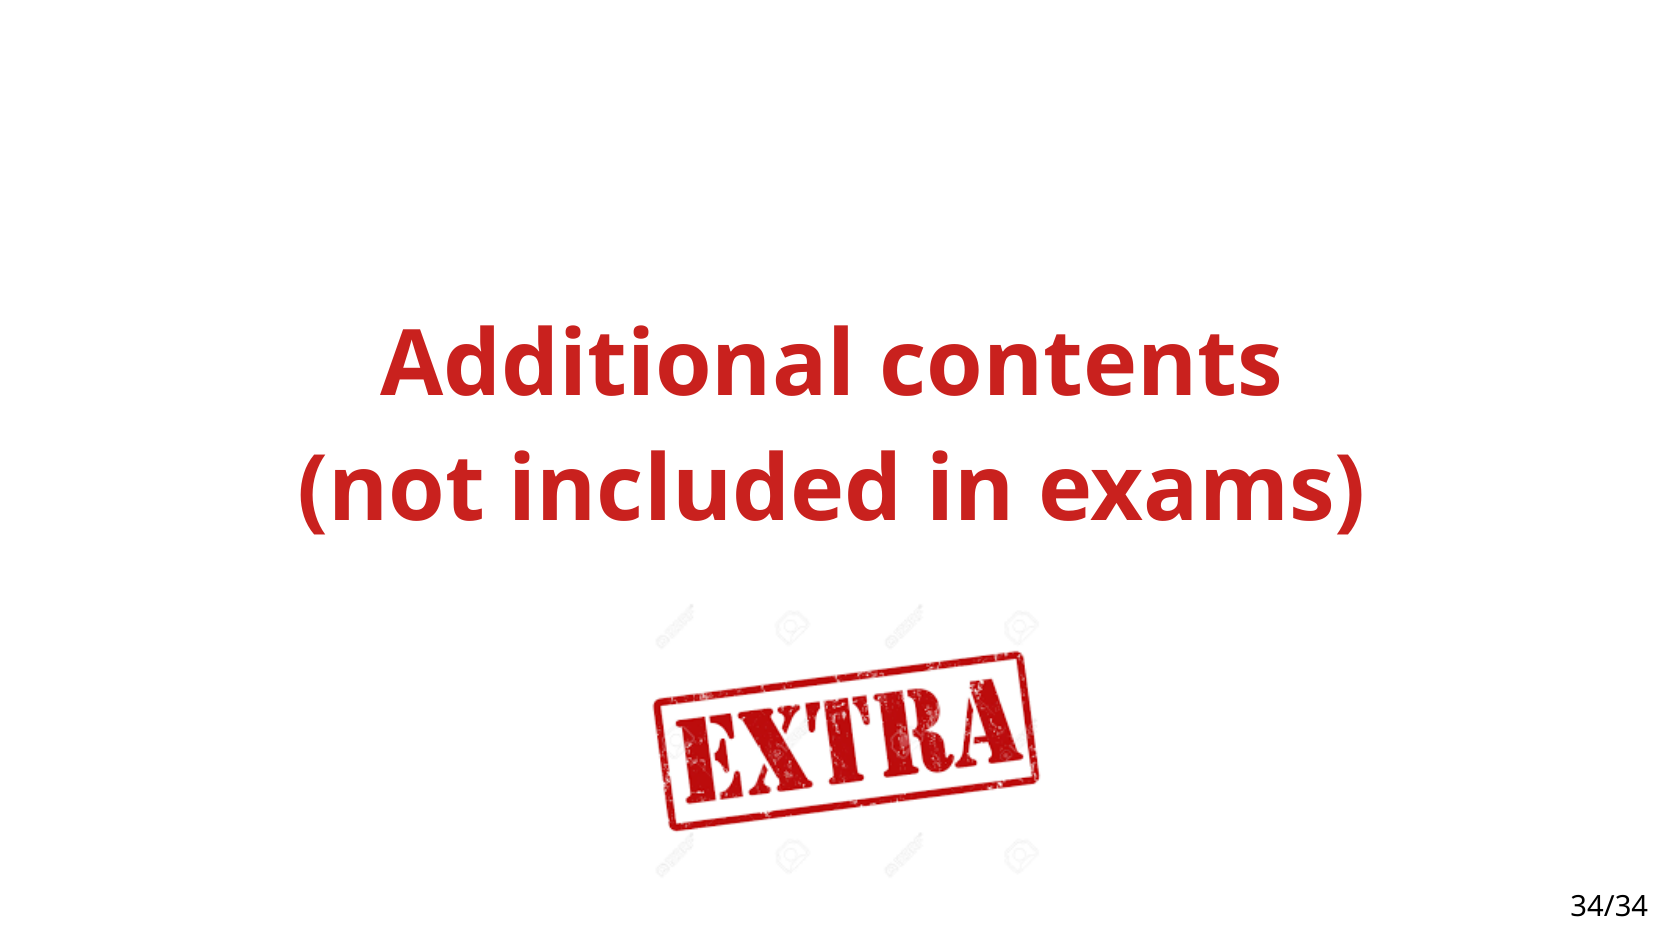

# Additional contents (not included in exams)
34